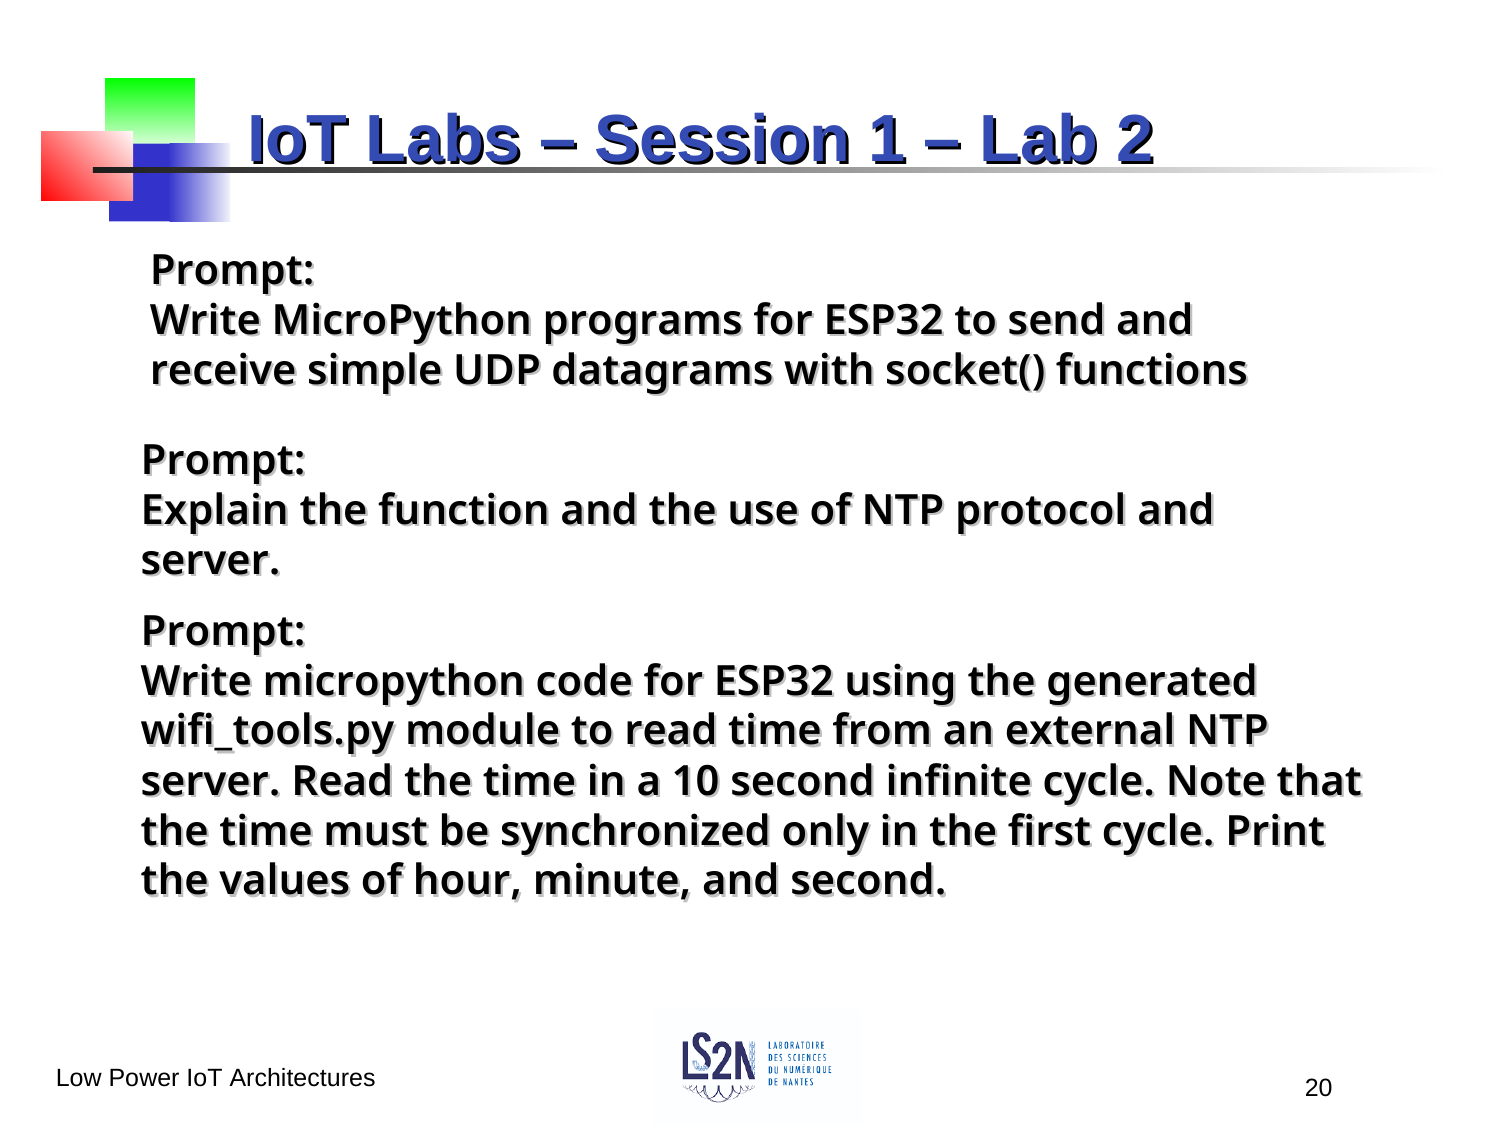

# IoT Labs – Session 1 – Lab 2
Prompt:
Write MicroPython programs for ESP32 to send and receive simple UDP datagrams with socket() functions
Prompt:
Explain the function and the use of NTP protocol and server.
Prompt:
Write micropython code for ESP32 using the generated wifi_tools.py module to read time from an external NTP server. Read the time in a 10 second infinite cycle. Note that the time must be synchronized only in the first cycle. Print the values of hour, minute, and second.
20